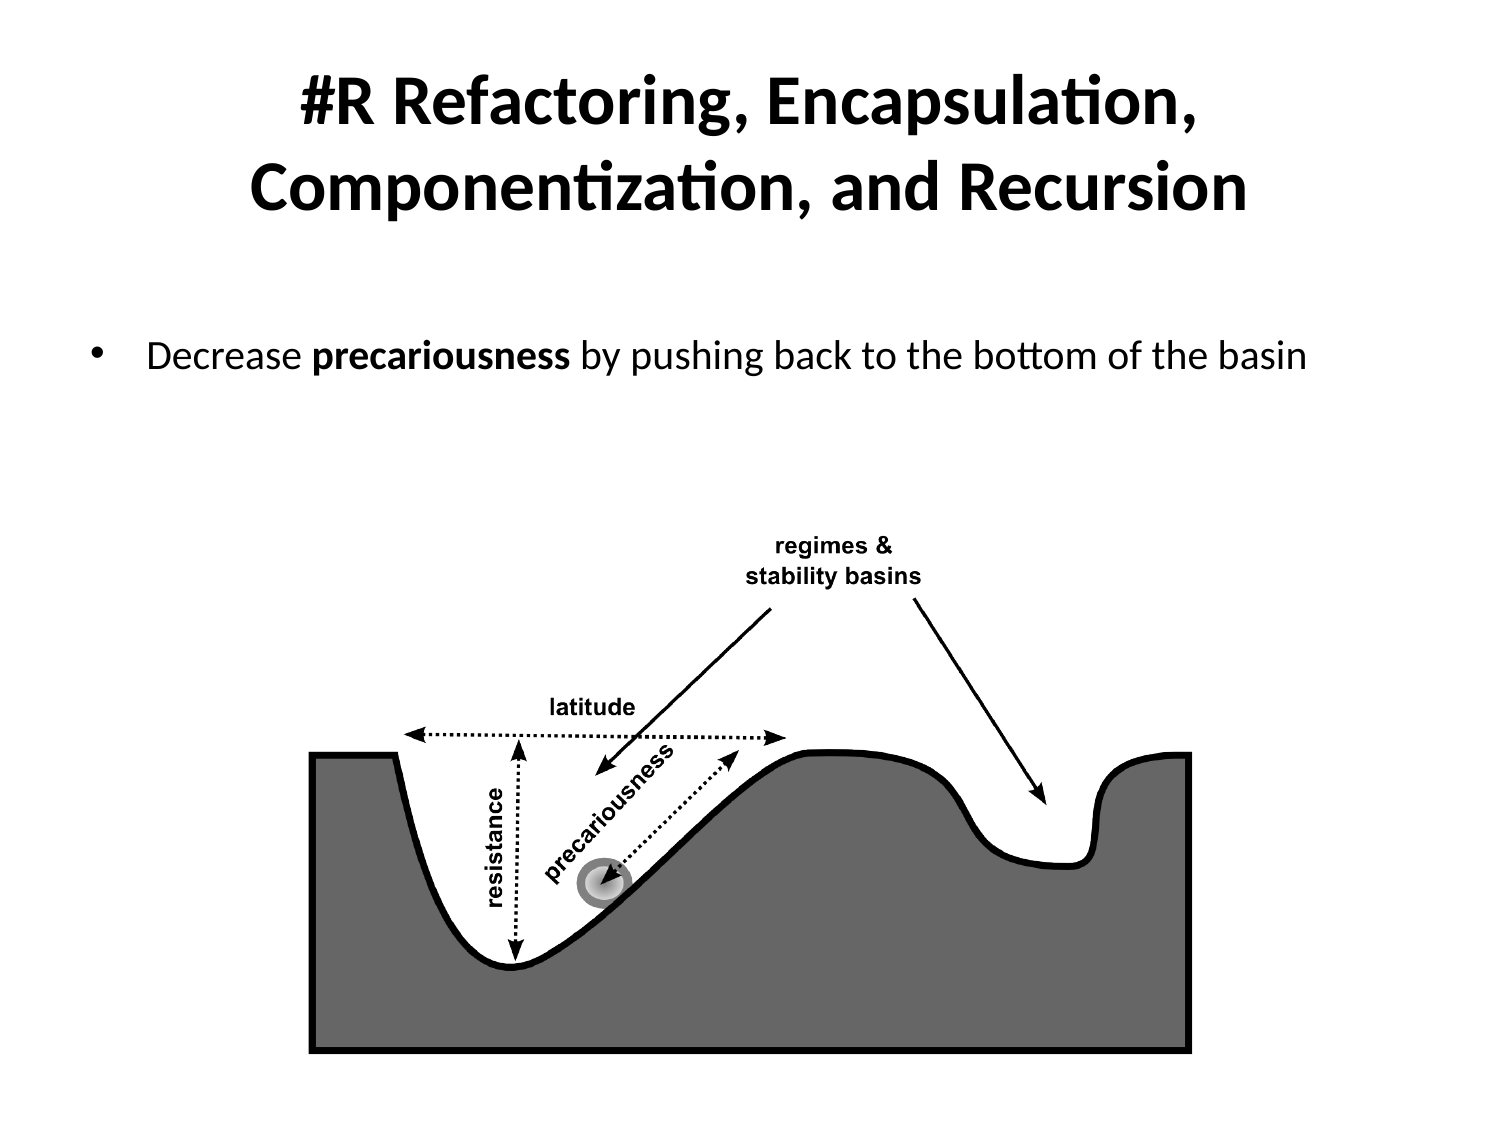

# #R Refactoring, Encapsulation, Componentization, and Recursion
Decrease precariousness by pushing back to the bottom of the basin